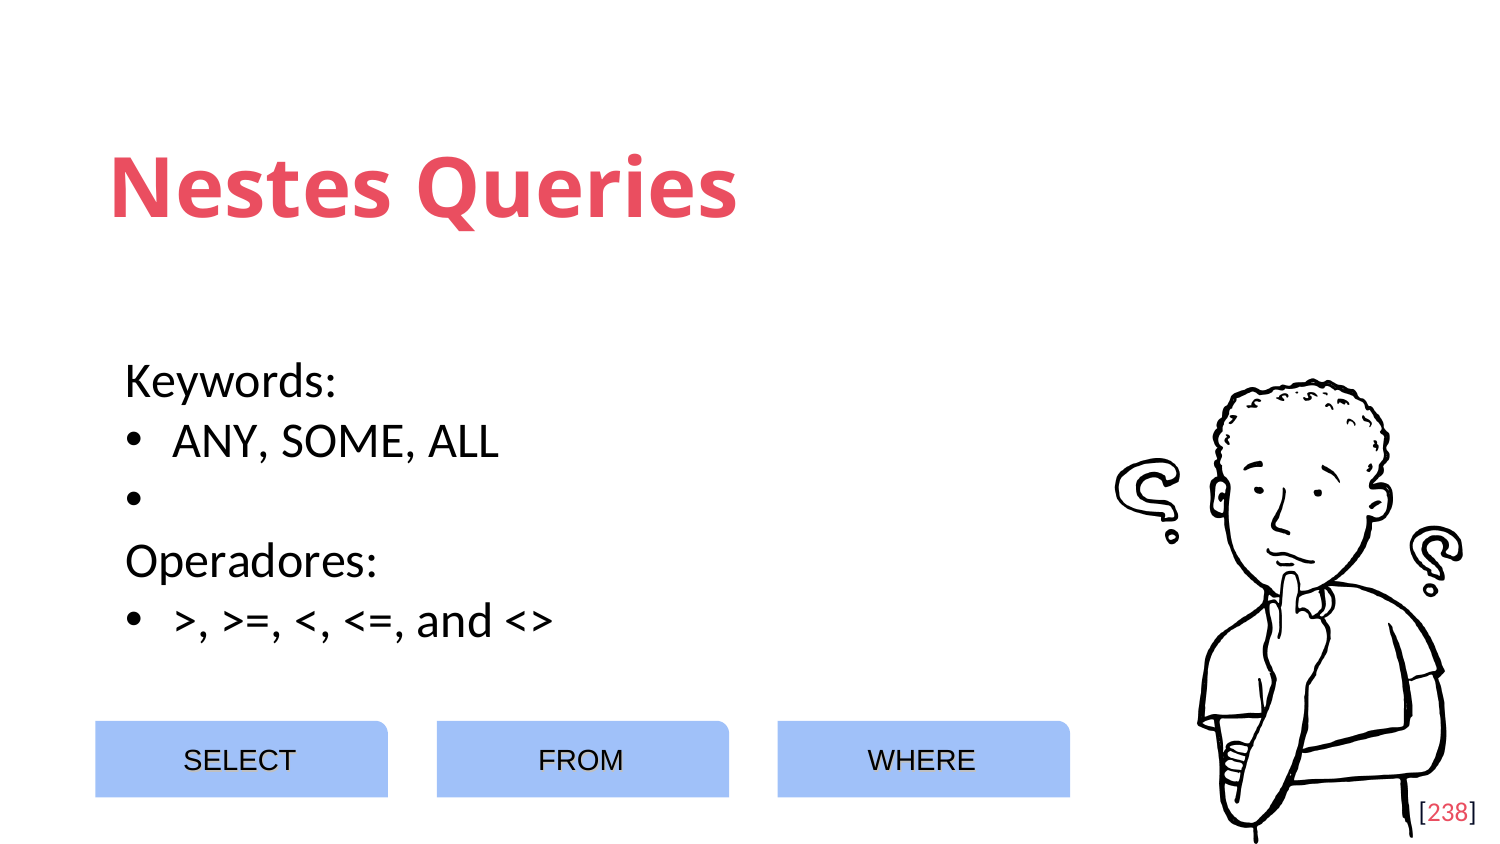

Nestes Queries
Keywords:
ANY, SOME, ALL
Operadores:
>, >=, <, <=, and <>
SELECT
FROM
WHERE